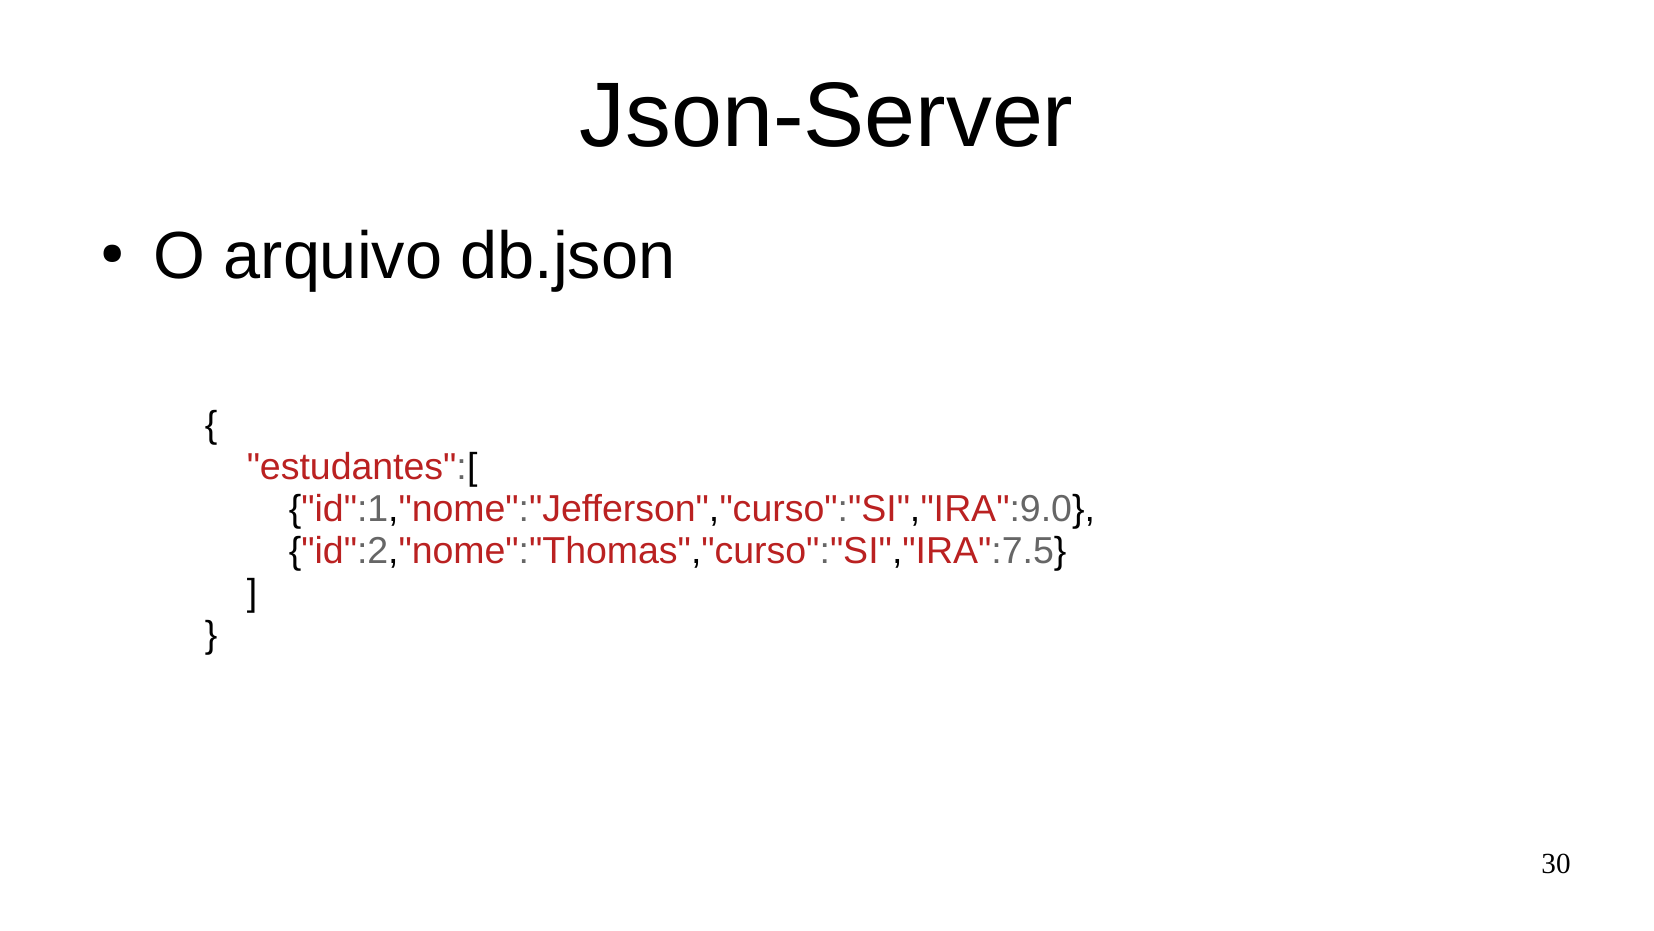

# Json-Server
O arquivo db.json
{
 "estudantes":[
 {"id":1,"nome":"Jefferson","curso":"SI","IRA":9.0},
 {"id":2,"nome":"Thomas","curso":"SI","IRA":7.5}
 ]
}
30